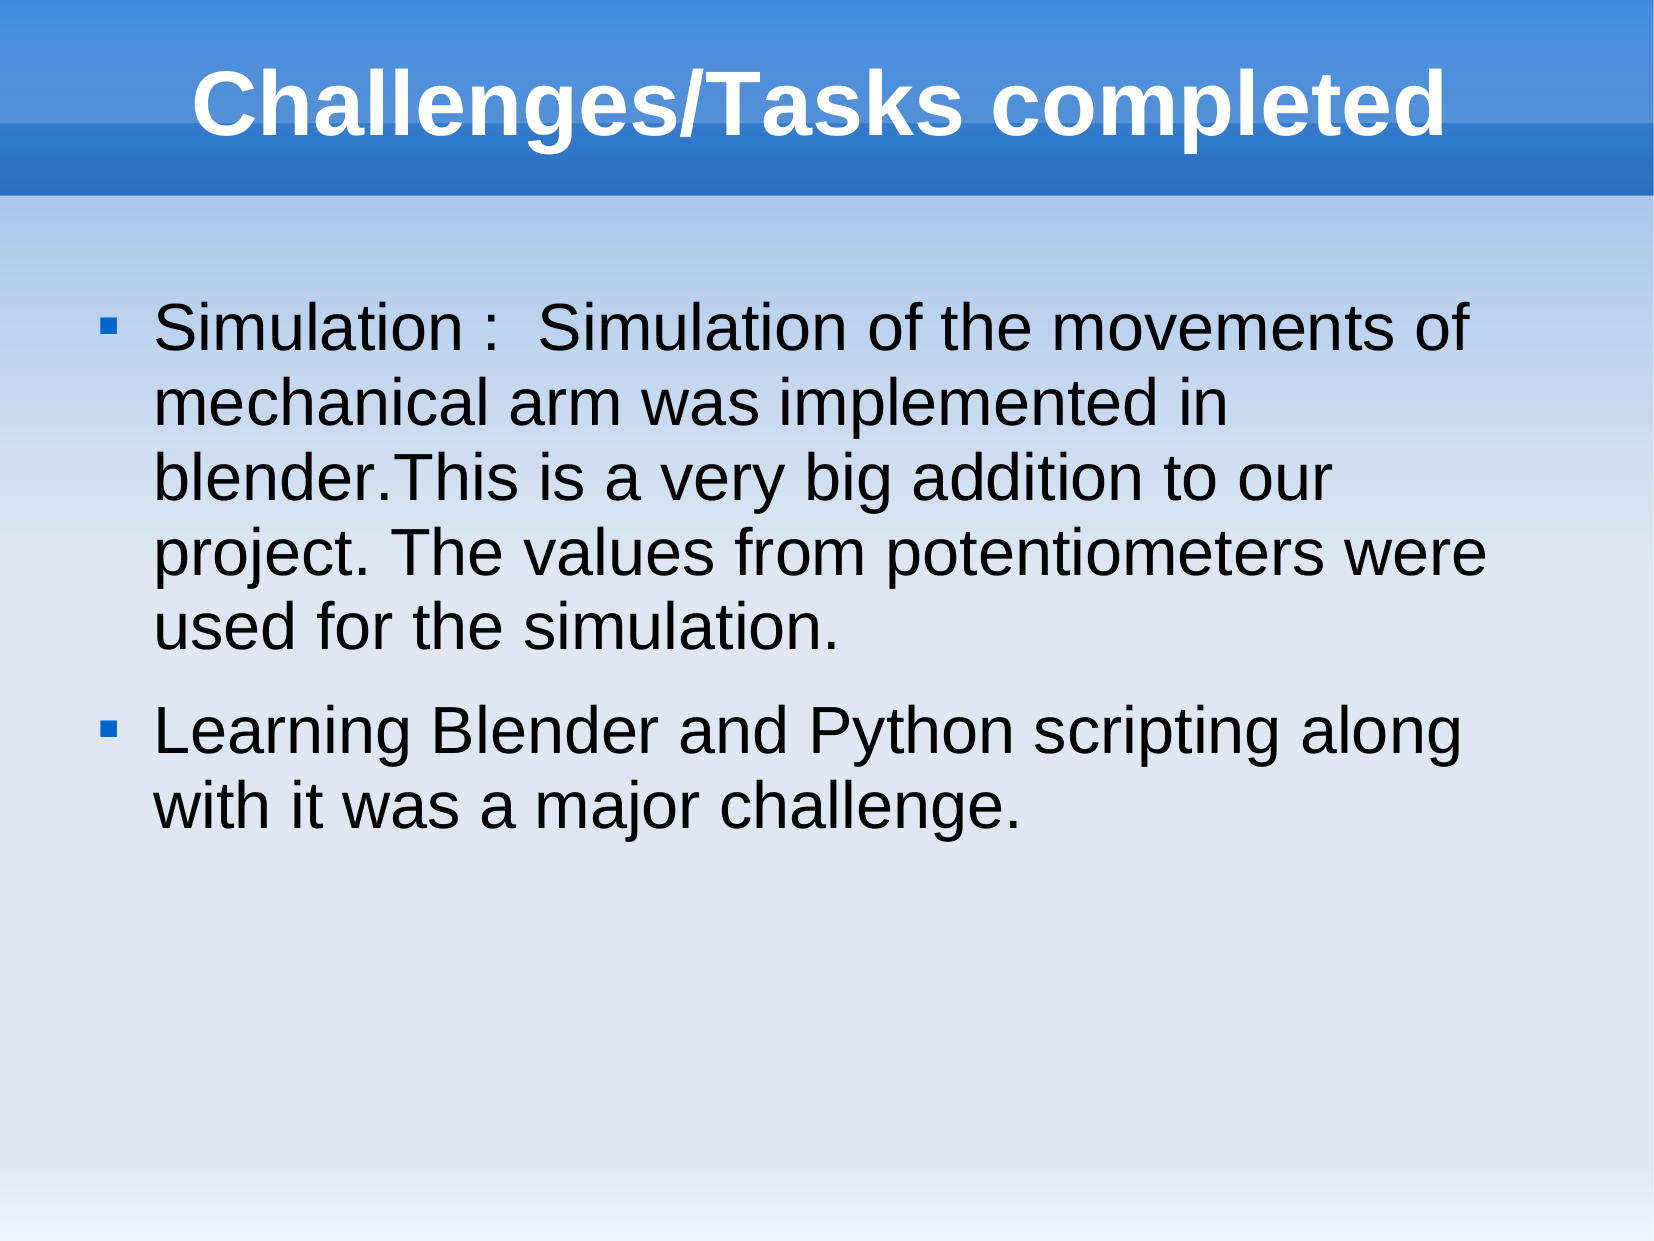

# Challenges/Tasks completed
Simulation : Simulation of the movements of mechanical arm was implemented in blender.This is a very big addition to our project. The values from potentiometers were used for the simulation.
Learning Blender and Python scripting along with it was a major challenge.